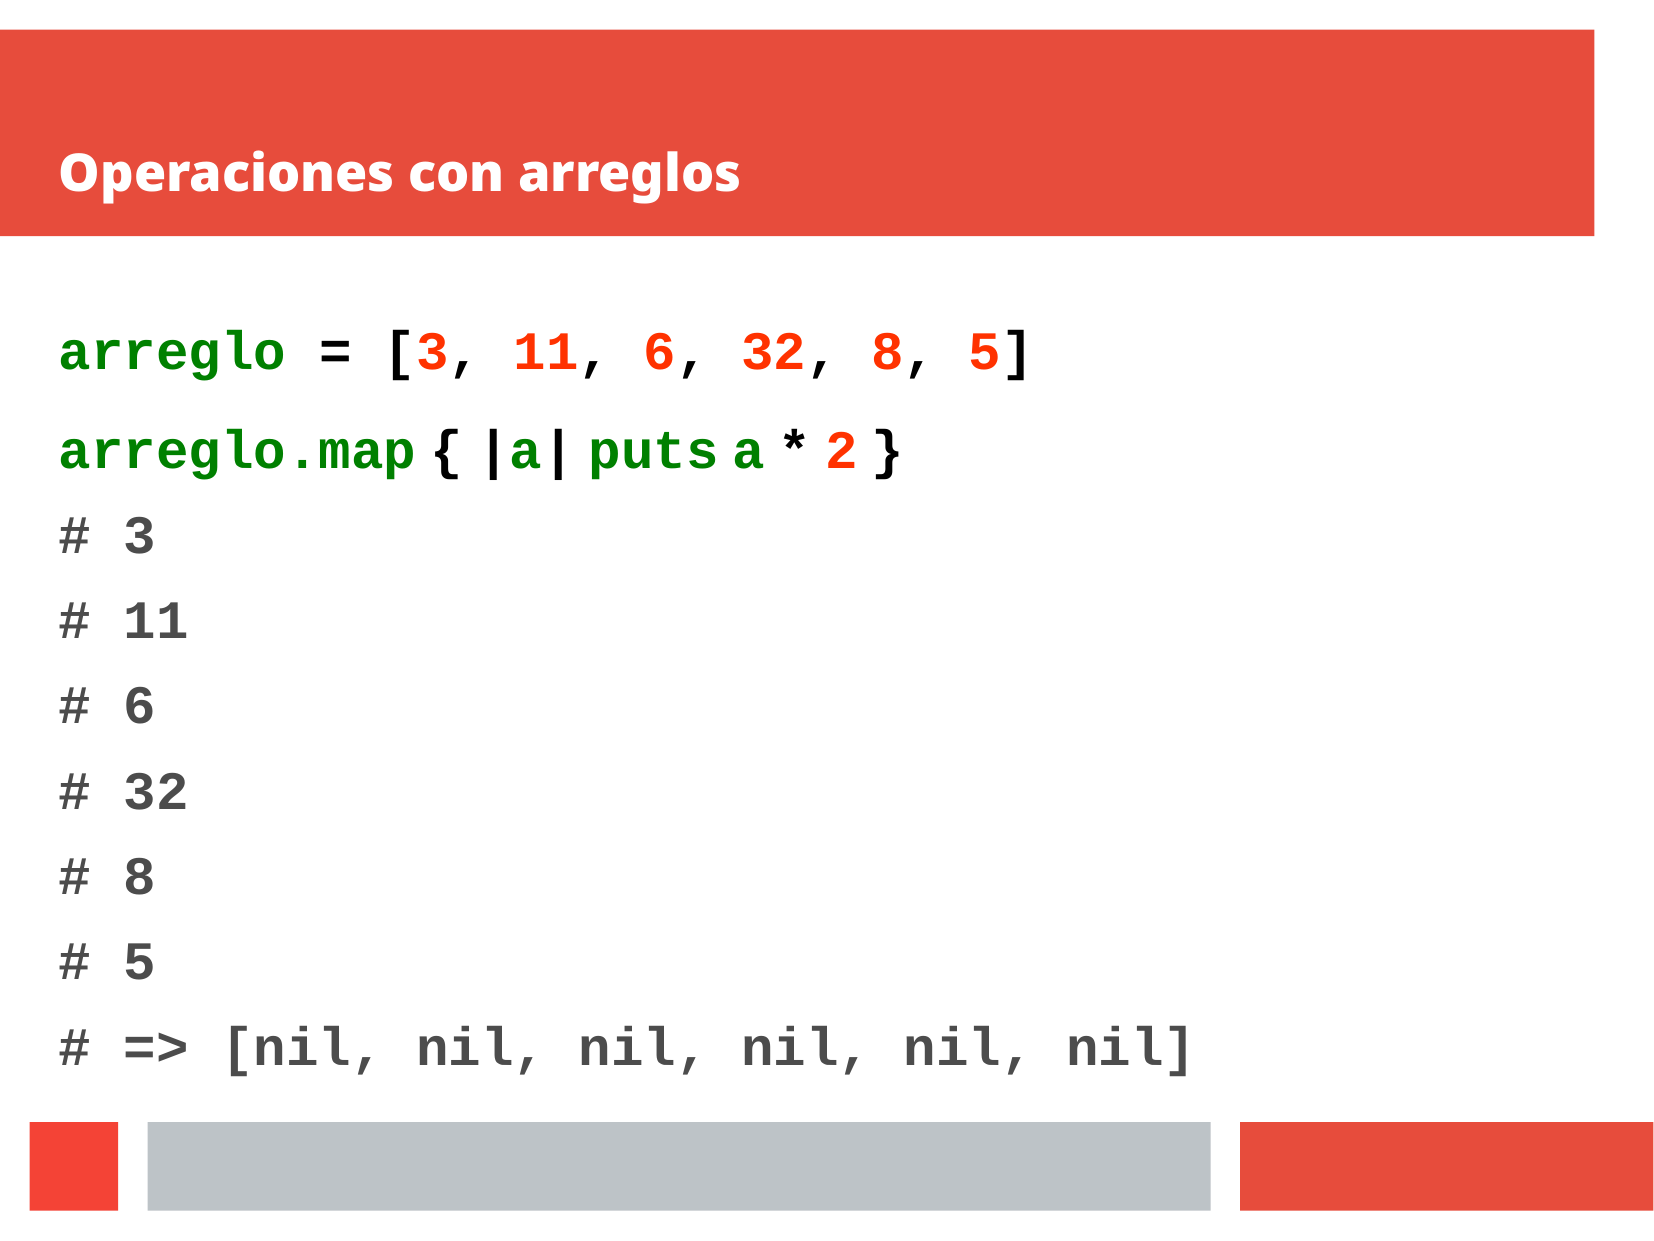

# Operaciones con arreglos
arreglo = [3, 11, 6, 32, 8, 5]
arreglo.map { |a| puts a * 2 }
# 3
# 11
# 6
# 32
# 8
# 5
# => [nil, nil, nil, nil, nil, nil]